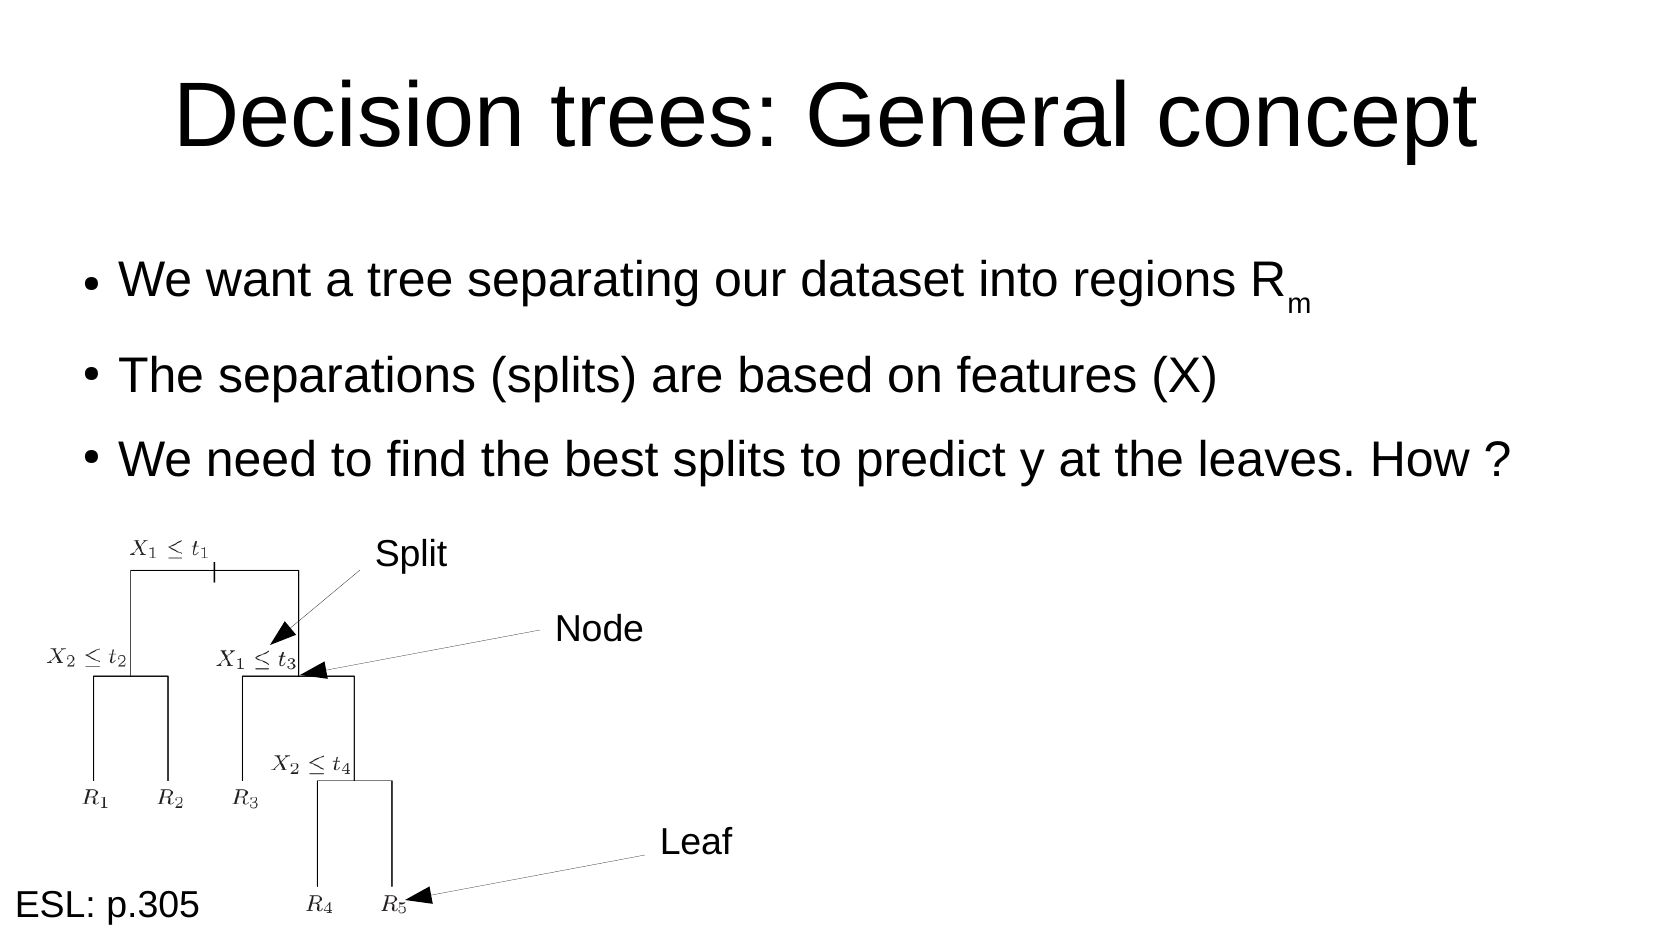

# Decision trees: General concept
We want a tree separating our dataset into regions Rm
The separations (splits) are based on features (X)
We need to find the best splits to predict y at the leaves. How ?
Split
Node
Leaf
ESL: p.305